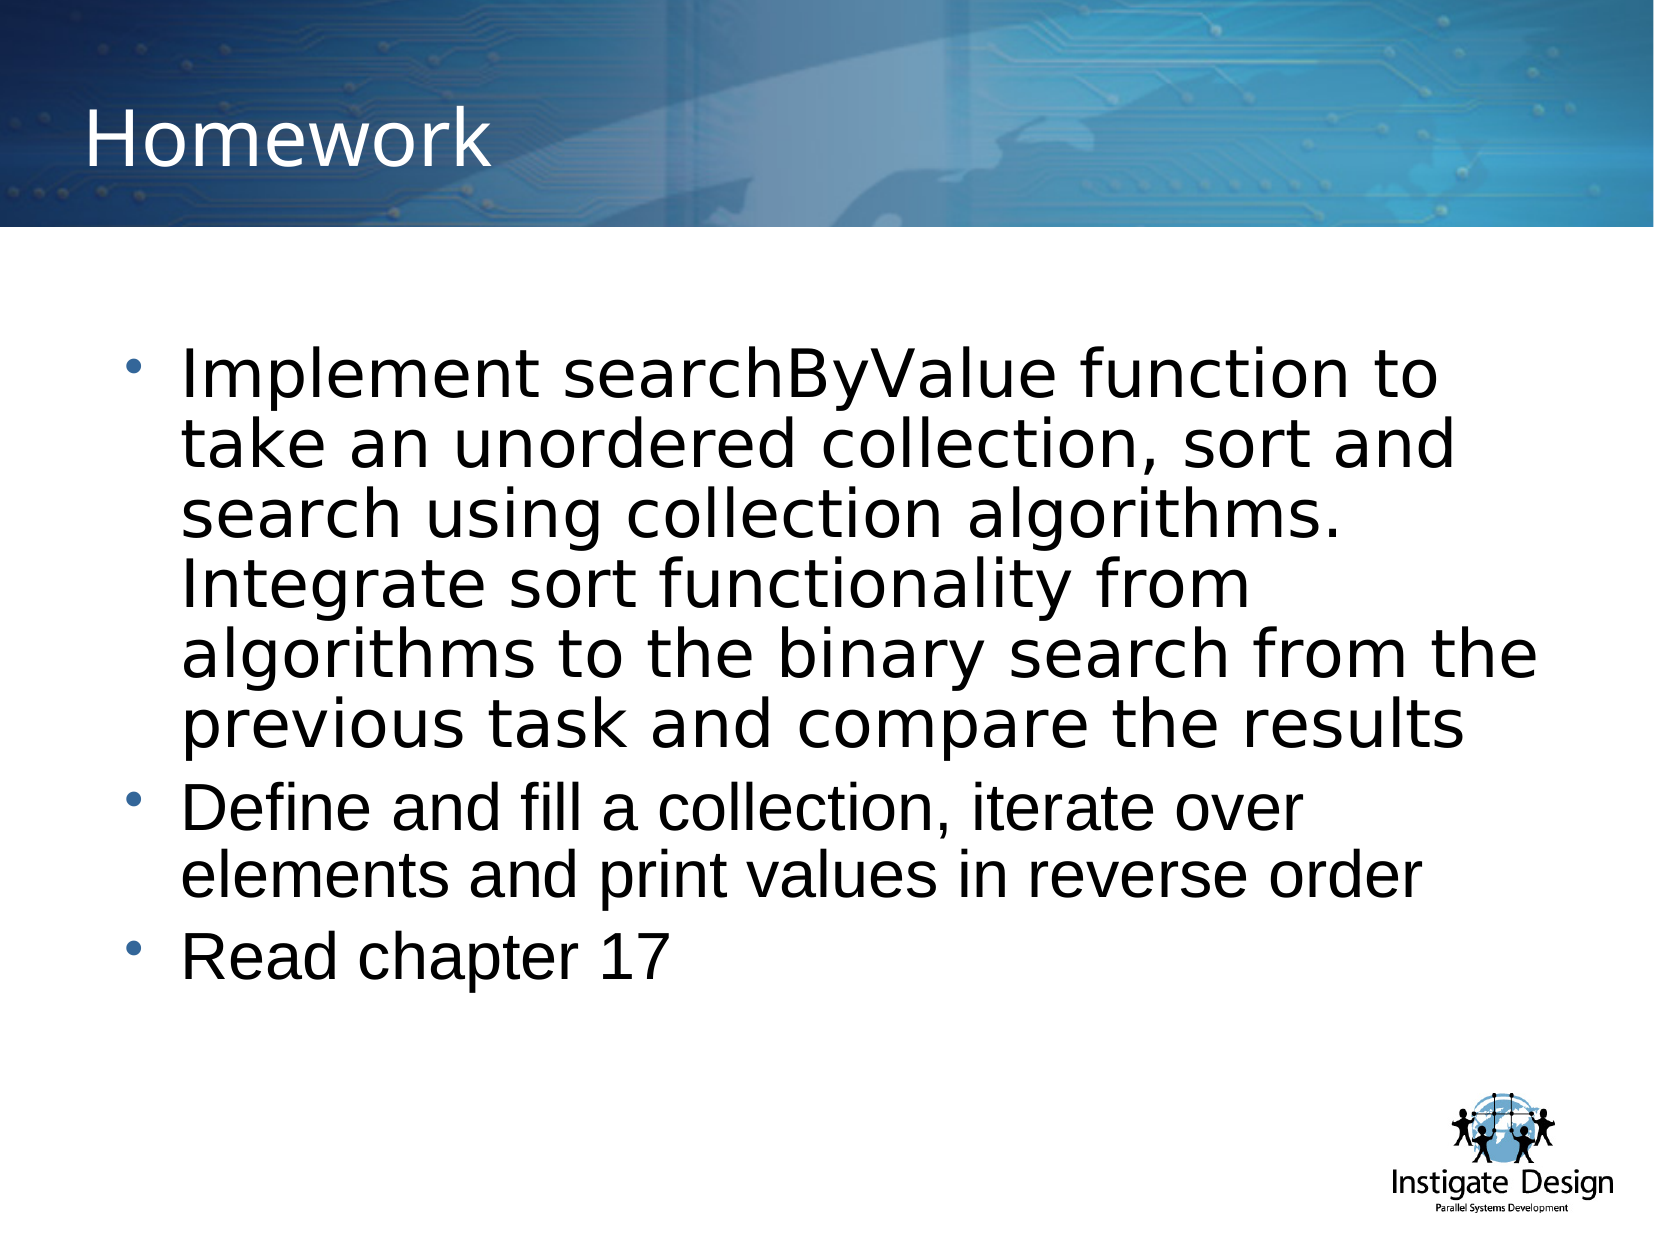

# Homework
Implement searchByValue function to take an unordered collection, sort and search using collection algorithms. Integrate sort functionality from algorithms to the binary search from the previous task and compare the results
Define and fill a collection, iterate over elements and print values in reverse order
Read chapter 17